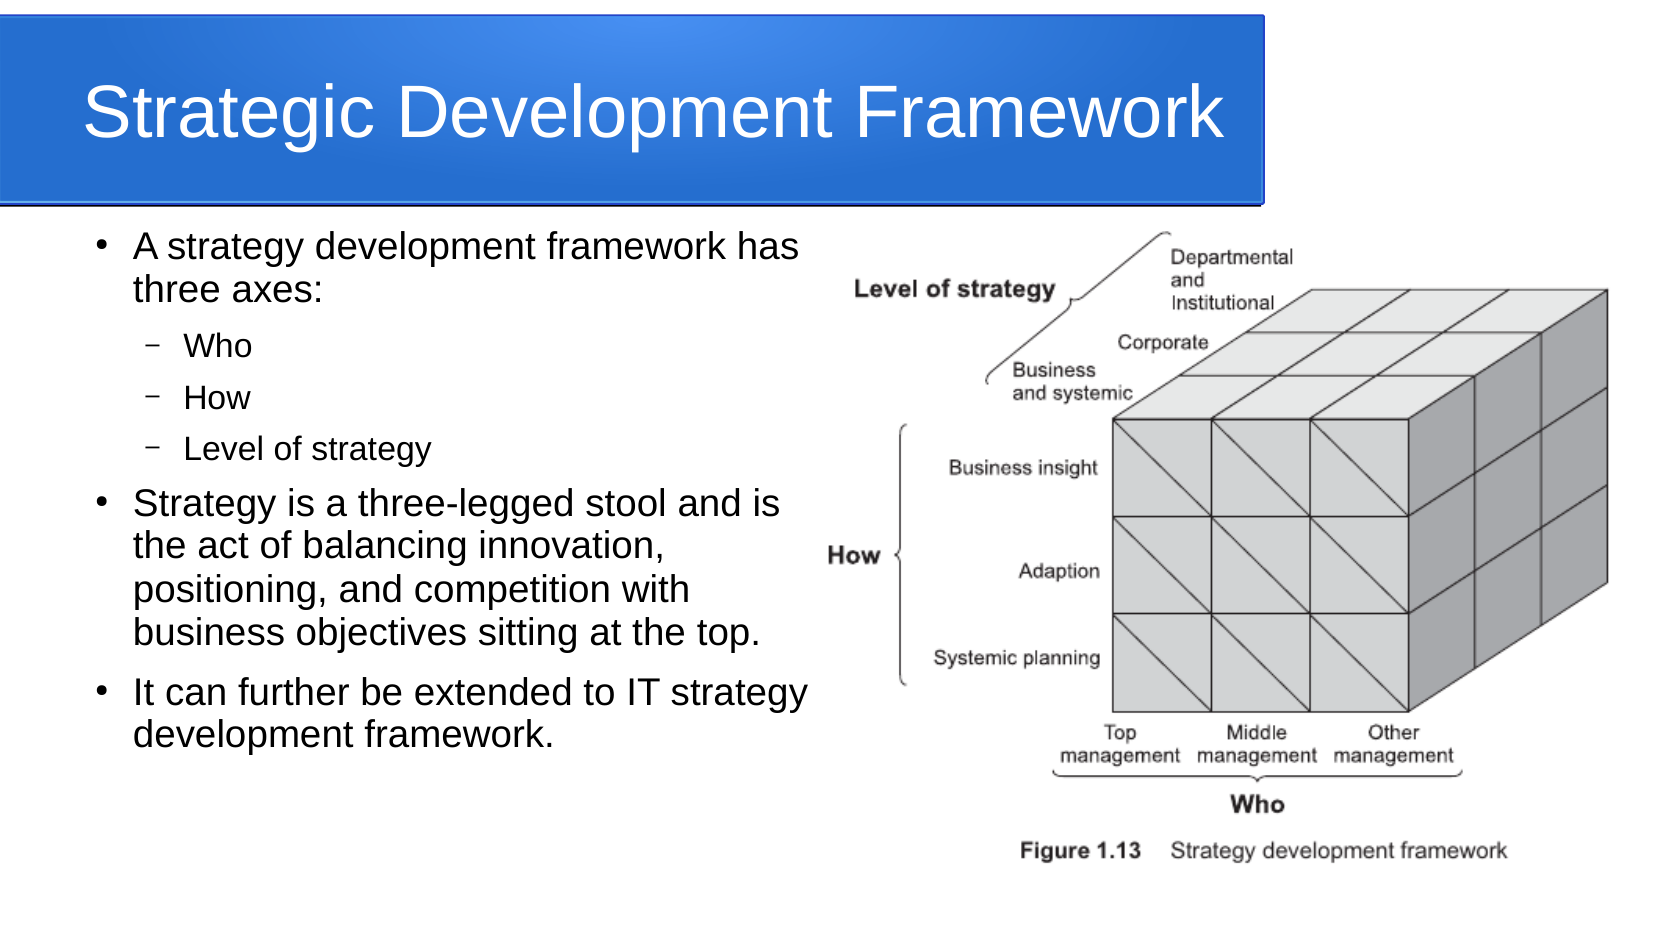

# Strategic Development Framework
A strategy development framework has three axes:
Who
How
Level of strategy
Strategy is a three-legged stool and is the act of balancing innovation, positioning, and competition with business objectives sitting at the top.
It can further be extended to IT strategy development framework.